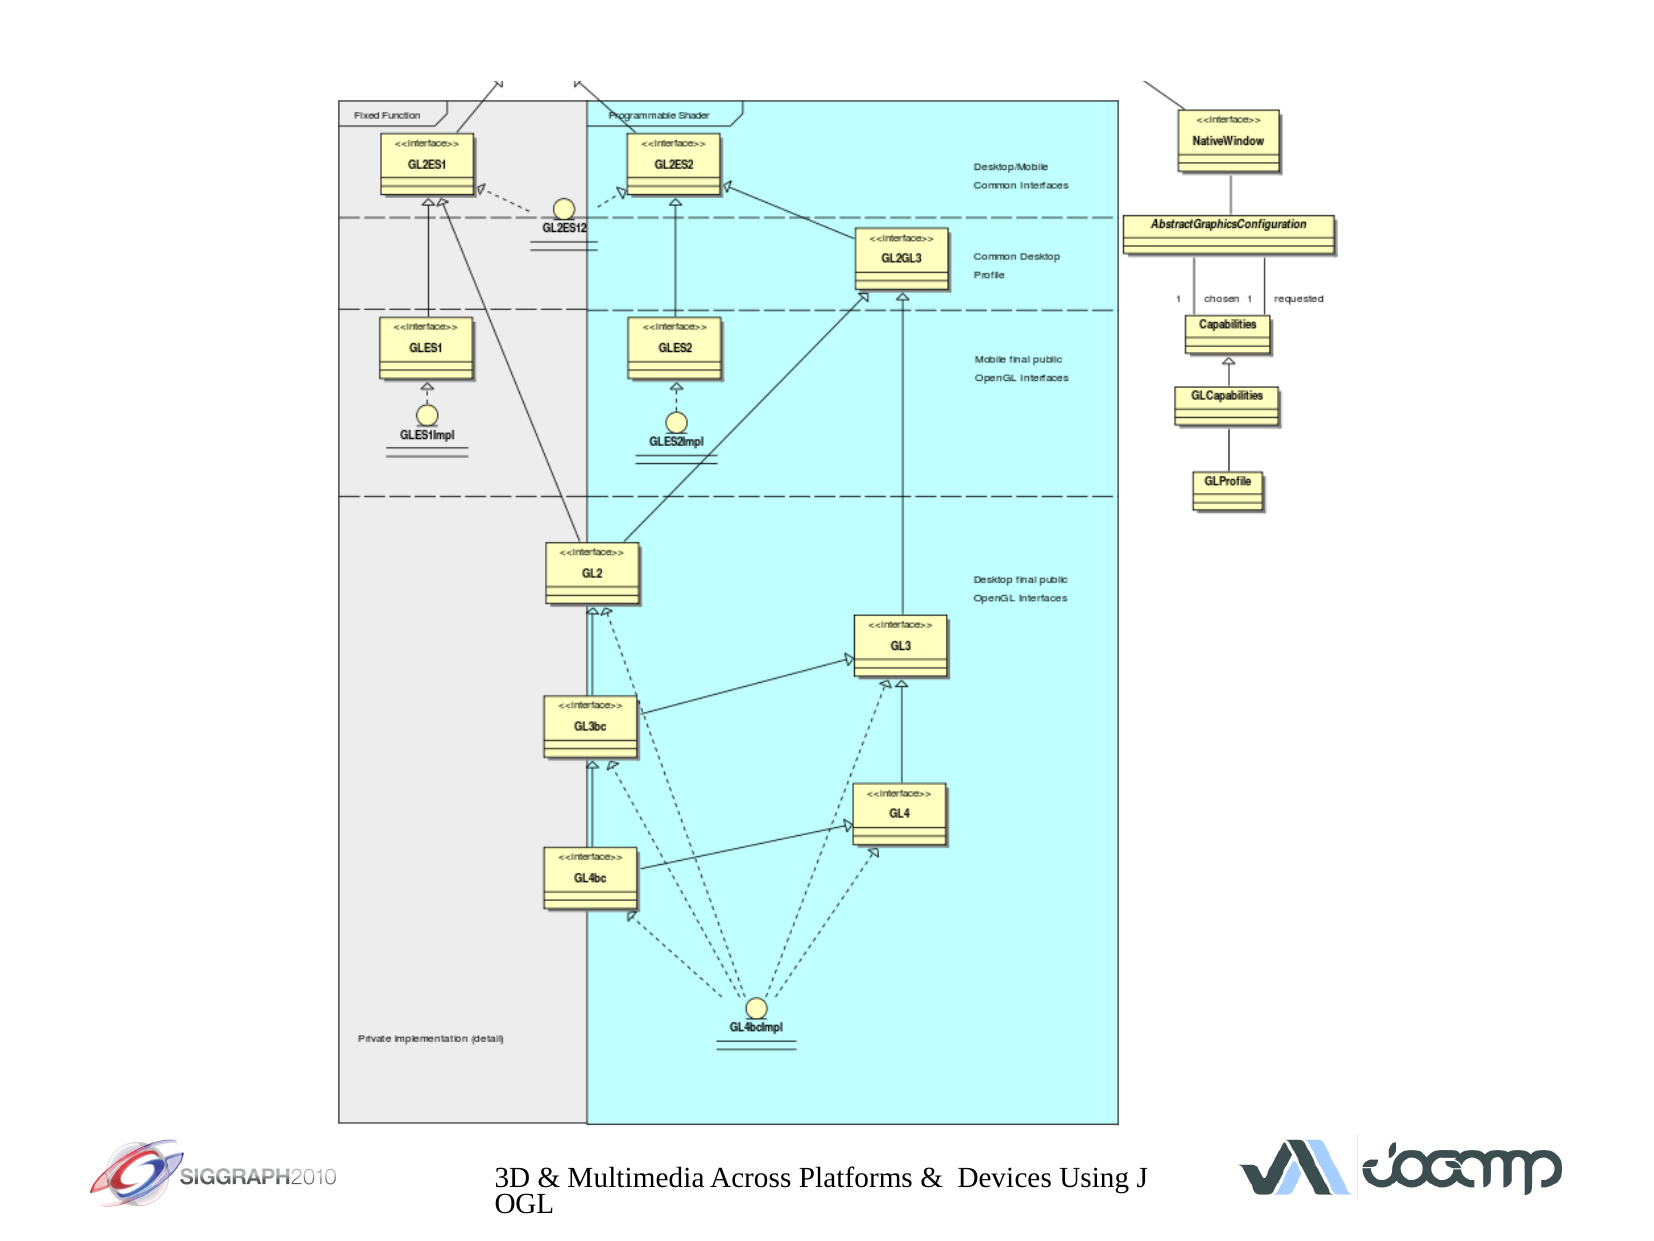

3D & Multimedia Across Platforms & Devices Using JOGL